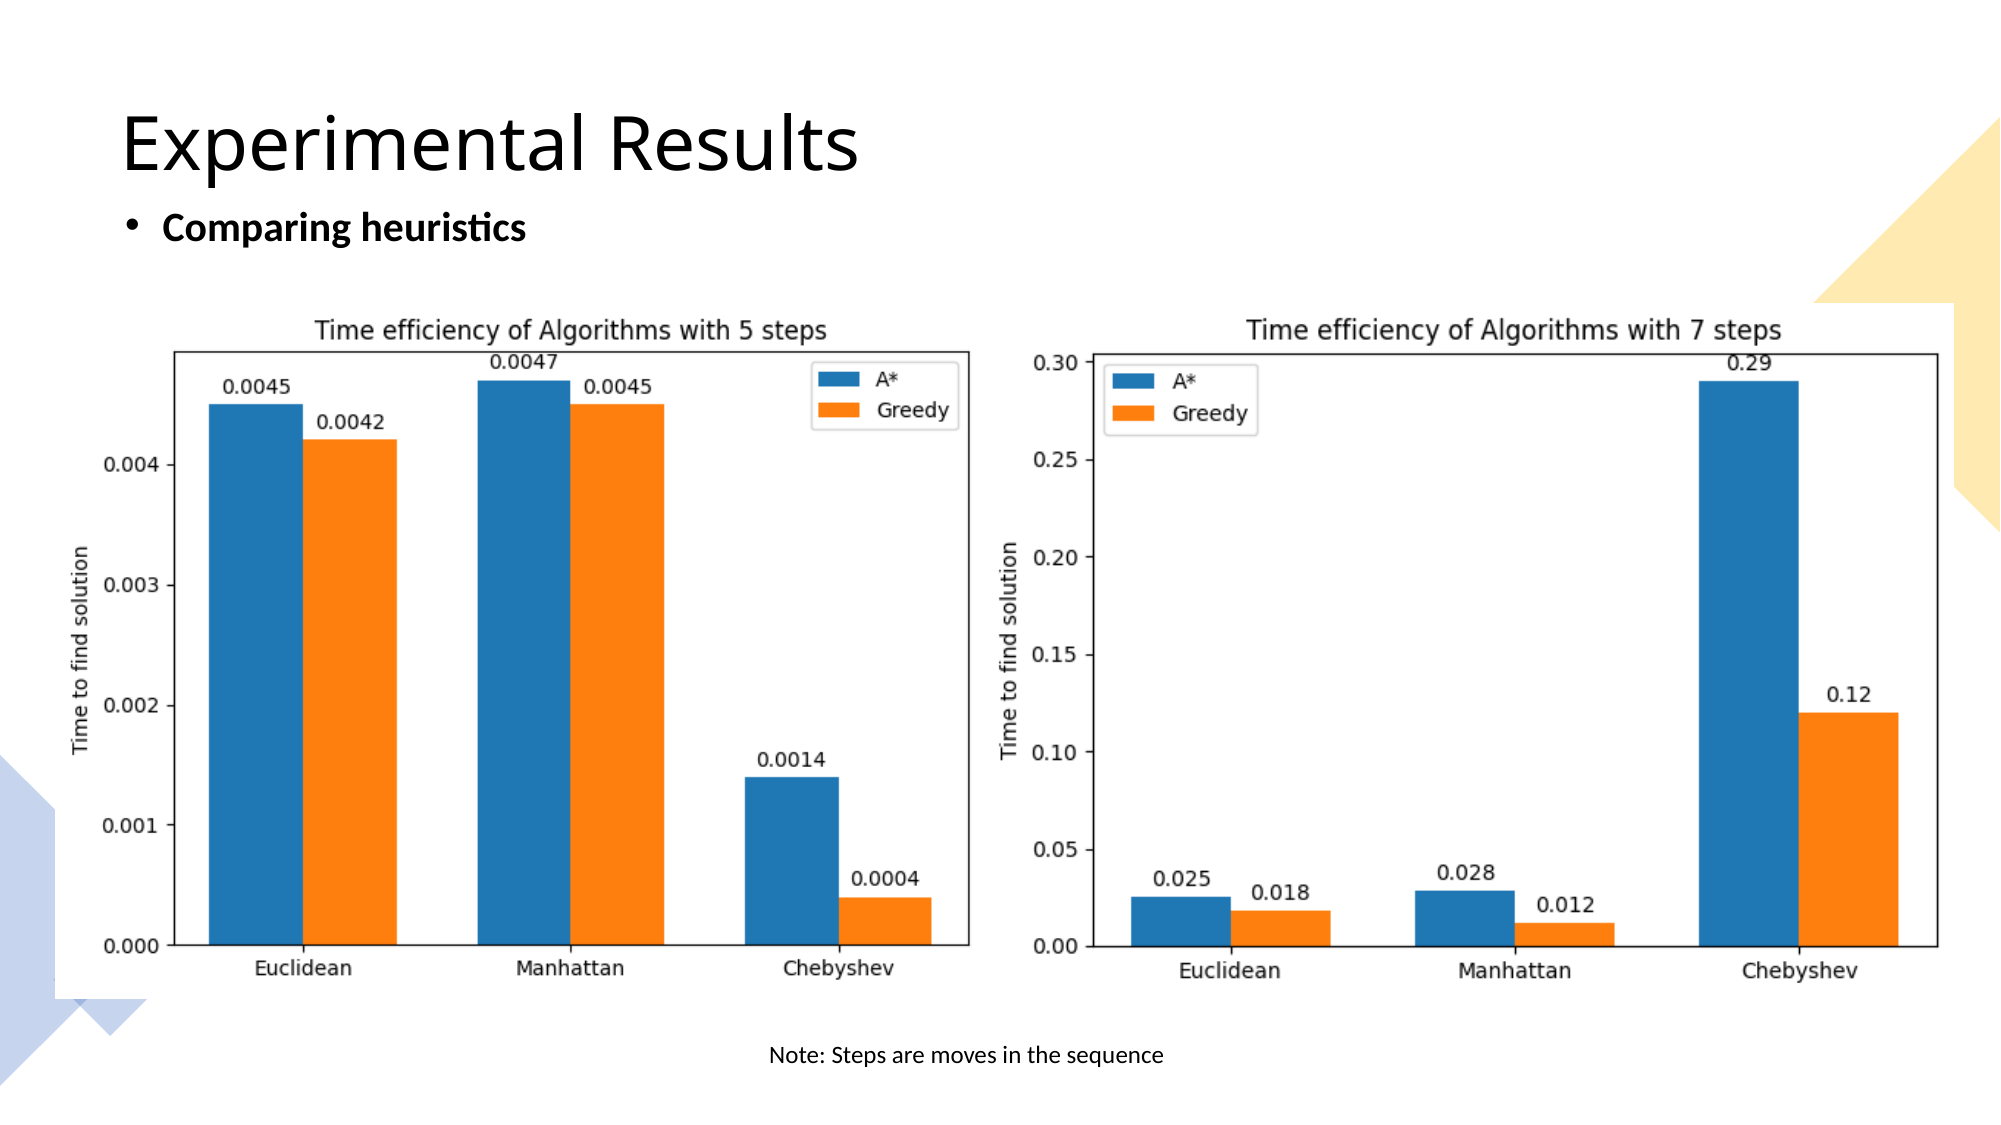

# Experimental Results
Comparing heuristics
Note: Steps are moves in the sequence